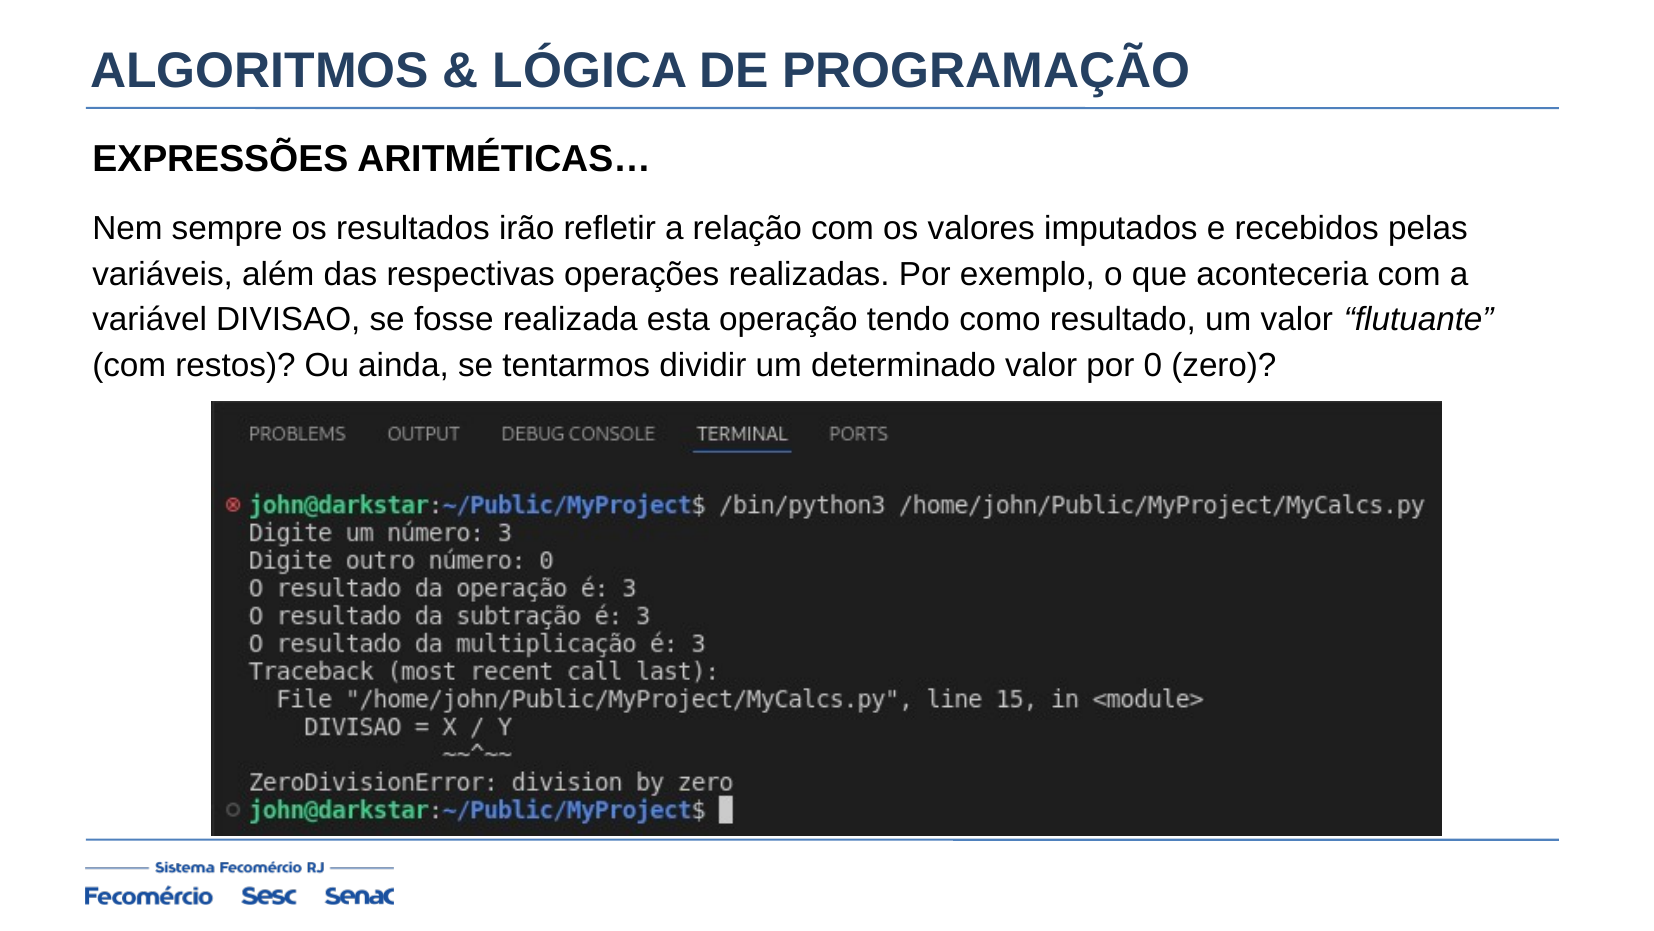

ALGORITMOS & LÓGICA DE PROGRAMAÇÃO
EXPRESSÕES ARITMÉTICAS…
Nem sempre os resultados irão refletir a relação com os valores imputados e recebidos pelas variáveis, além das respectivas operações realizadas. Por exemplo, o que aconteceria com a variável DIVISAO, se fosse realizada esta operação tendo como resultado, um valor “flutuante” (com restos)? Ou ainda, se tentarmos dividir um determinado valor por 0 (zero)?